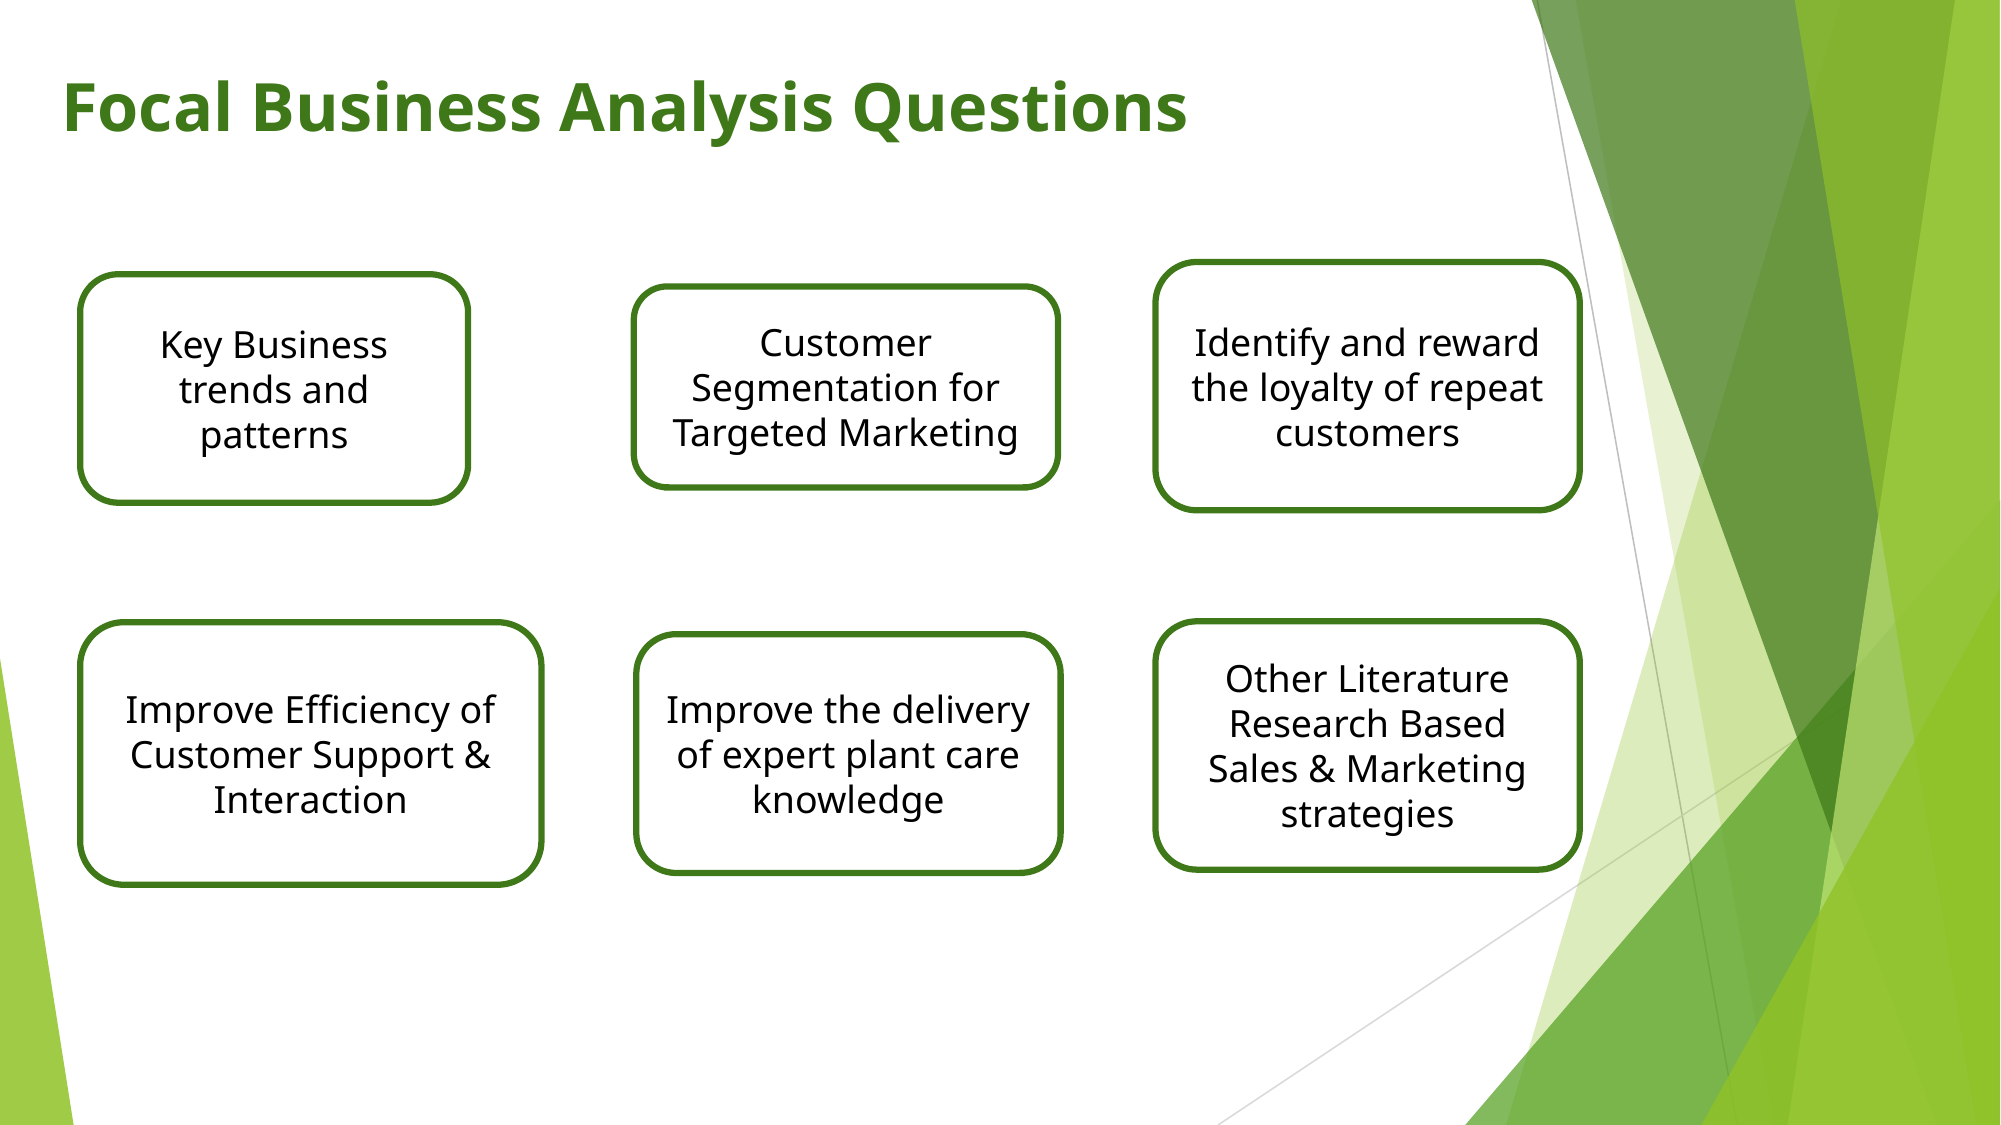

# Focal Business Analysis Questions
Identify and reward the loyalty of repeat customers
Key Business trends and patterns
Customer Segmentation for Targeted Marketing
Other Literature Research Based Sales & Marketing strategies
Improve Efficiency of Customer Support & Interaction
Improve the delivery of expert plant care knowledge